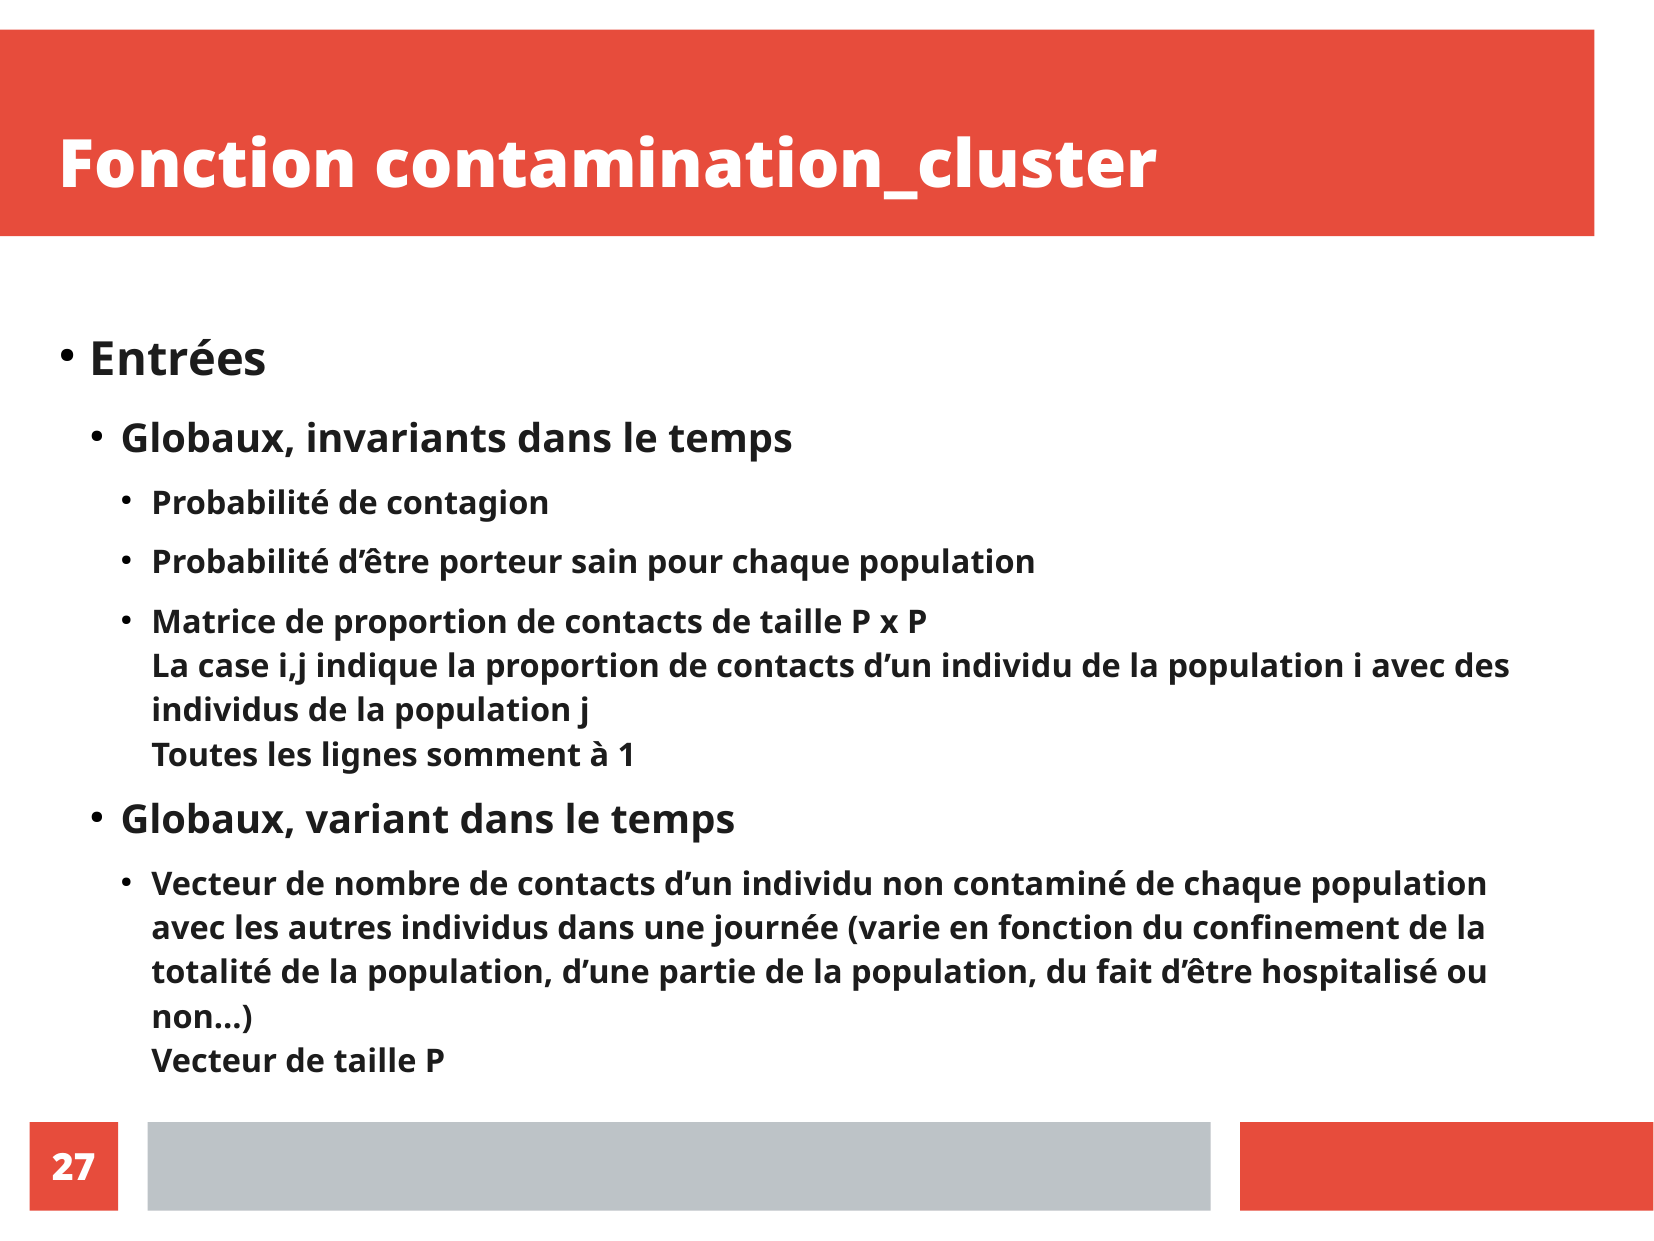

# Fonction contamination_cluster
Entrées
Globaux, invariants dans le temps
Probabilité de contagion
Probabilité d’être porteur sain pour chaque population
Matrice de proportion de contacts de taille P x P
La case i,j indique la proportion de contacts d’un individu de la population i avec des individus de la population j
Toutes les lignes somment à 1
Globaux, variant dans le temps
Vecteur de nombre de contacts d’un individu non contaminé de chaque population avec les autres individus dans une journée (varie en fonction du confinement de la totalité de la population, d’une partie de la population, du fait d’être hospitalisé ou non…)
Vecteur de taille P
27